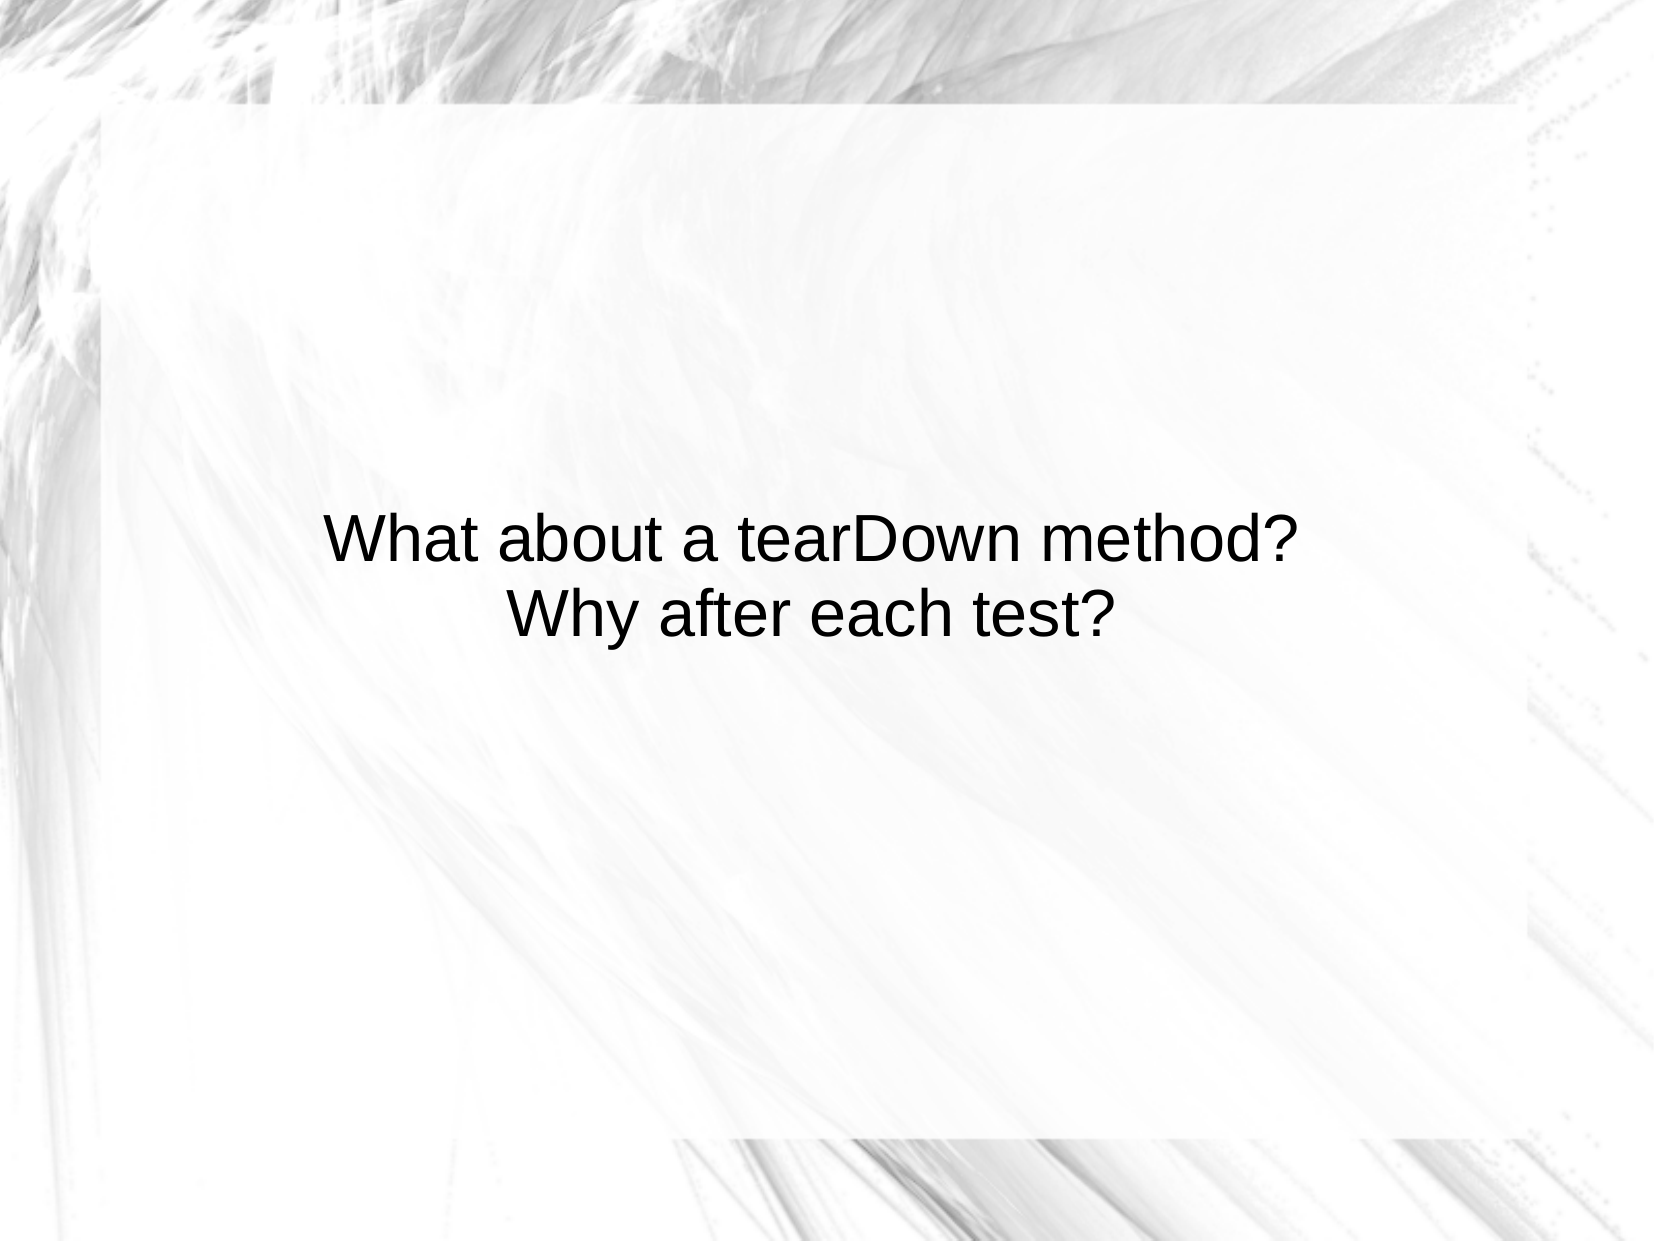

# What about a tearDown method?
Why after each test?